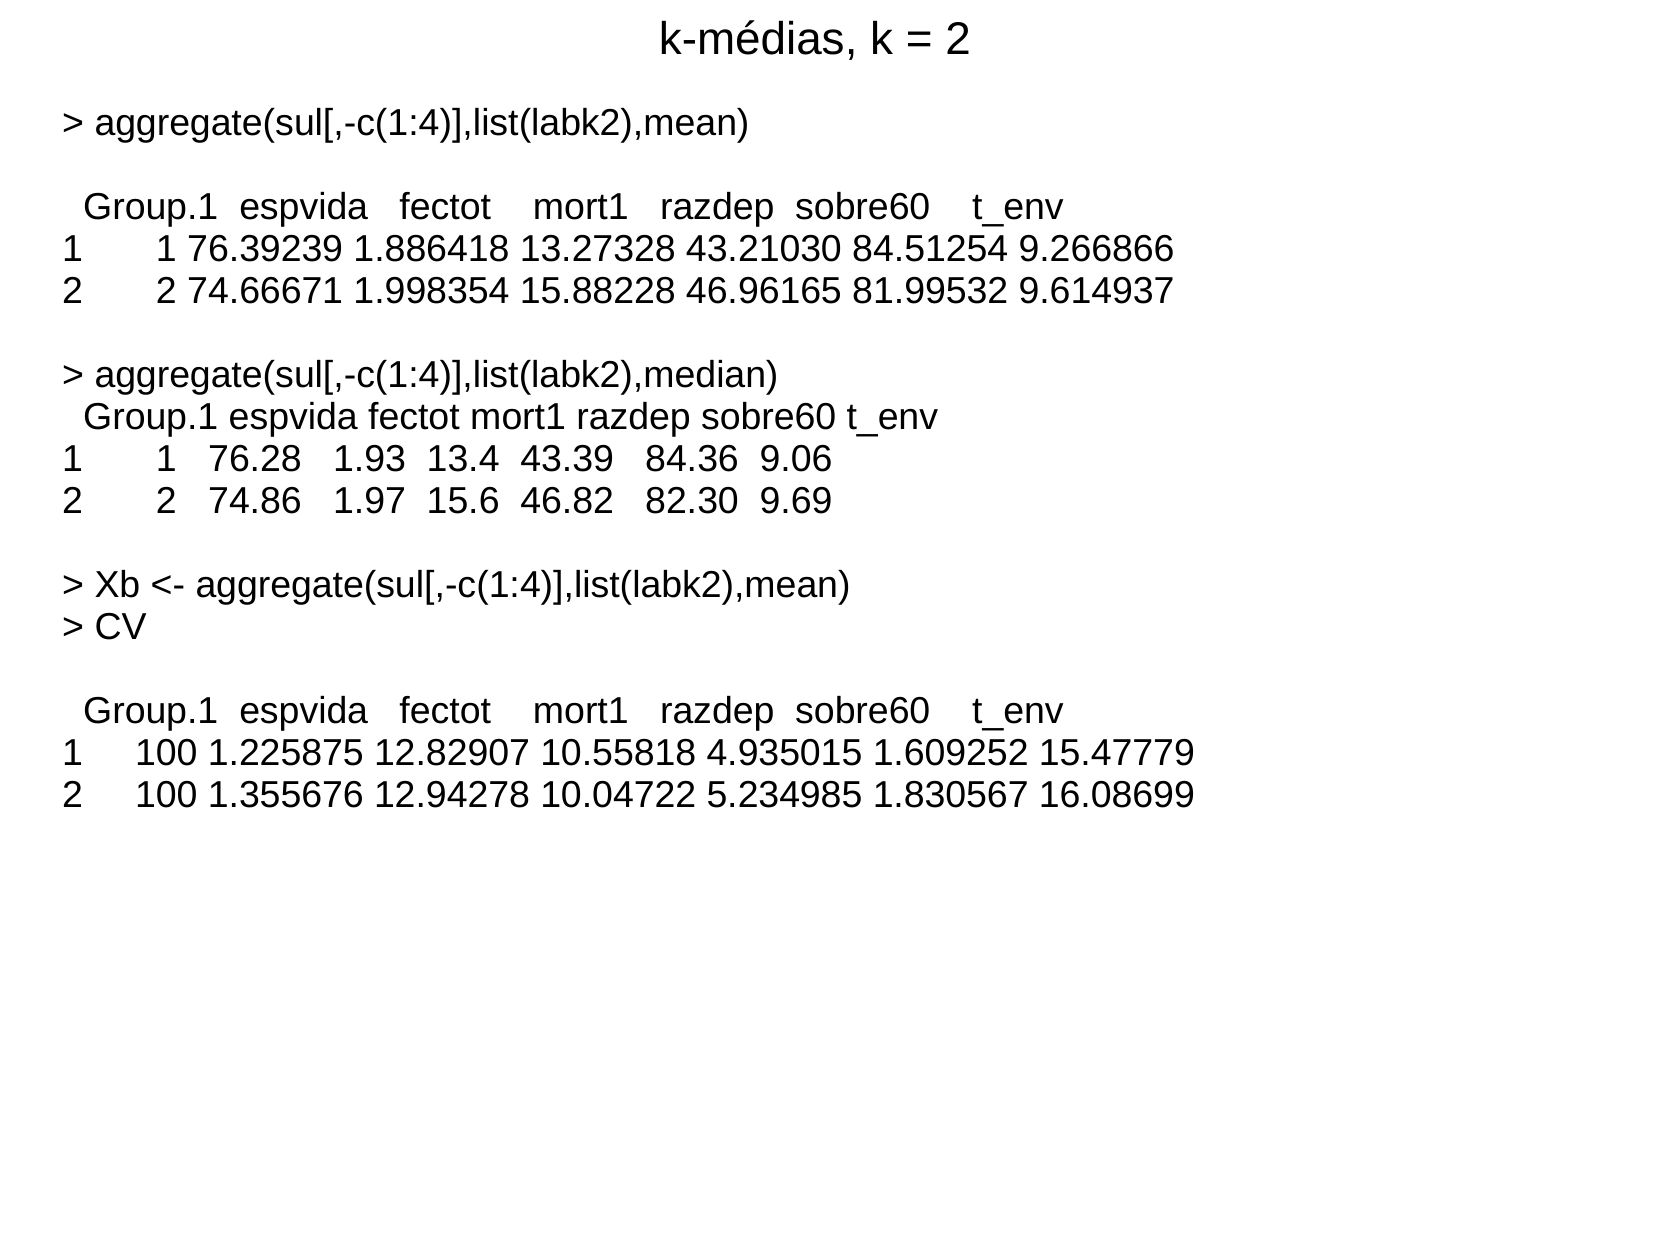

# k-médias, k = 2
> aggregate(sul[,-c(1:4)],list(labk2),mean)
 Group.1 espvida fectot mort1 razdep sobre60 t_env
1 1 76.39239 1.886418 13.27328 43.21030 84.51254 9.266866
2 2 74.66671 1.998354 15.88228 46.96165 81.99532 9.614937
> aggregate(sul[,-c(1:4)],list(labk2),median)
 Group.1 espvida fectot mort1 razdep sobre60 t_env
1 1 76.28 1.93 13.4 43.39 84.36 9.06
2 2 74.86 1.97 15.6 46.82 82.30 9.69
> Xb <- aggregate(sul[,-c(1:4)],list(labk2),mean)
> CV
 Group.1 espvida fectot mort1 razdep sobre60 t_env
1 100 1.225875 12.82907 10.55818 4.935015 1.609252 15.47779
2 100 1.355676 12.94278 10.04722 5.234985 1.830567 16.08699